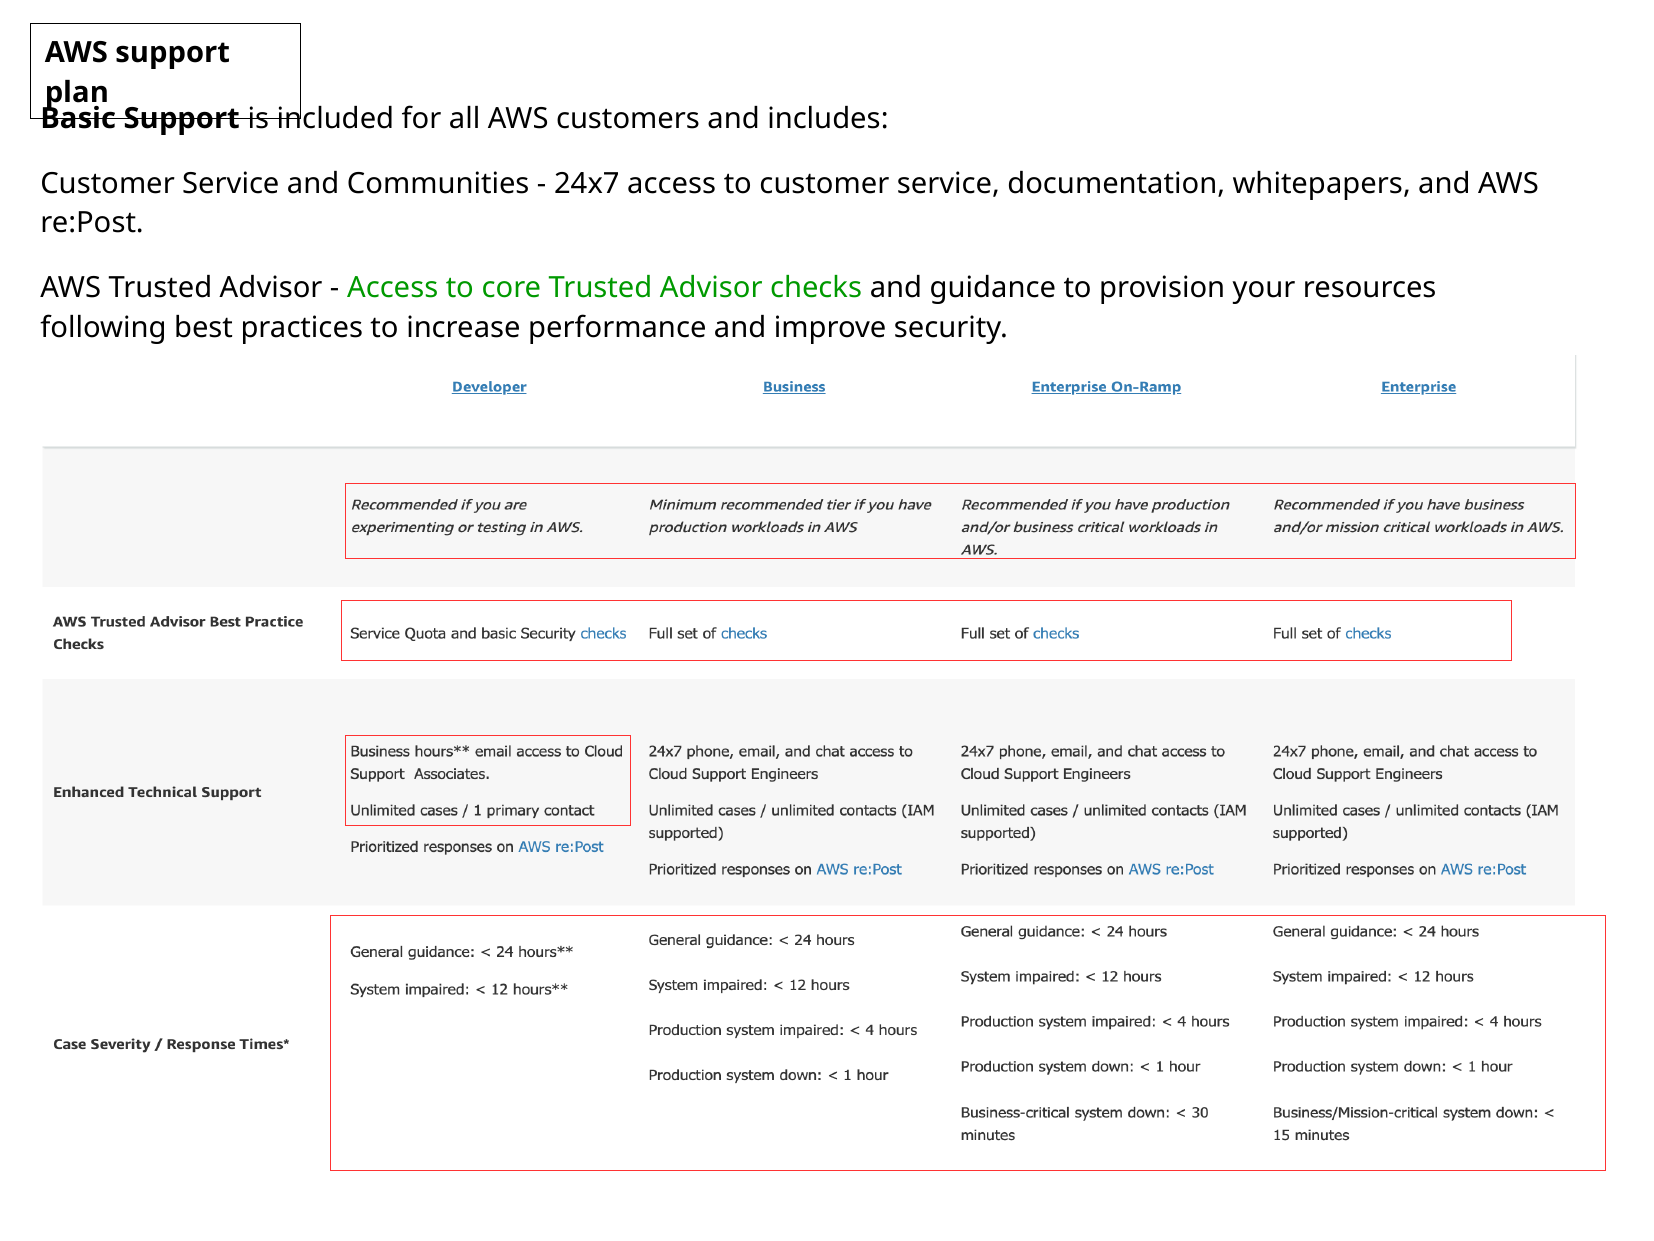

AWS support plan
Basic Support is included for all AWS customers and includes:
Customer Service and Communities - 24x7 access to customer service, documentation, whitepapers, and AWS re:Post.
AWS Trusted Advisor - Access to core Trusted Advisor checks and guidance to provision your resources following best practices to increase performance and improve security.
AWS Personal Health Dashboard - A personalized view of the health of AWS services, and alerts when your resources are impacted.